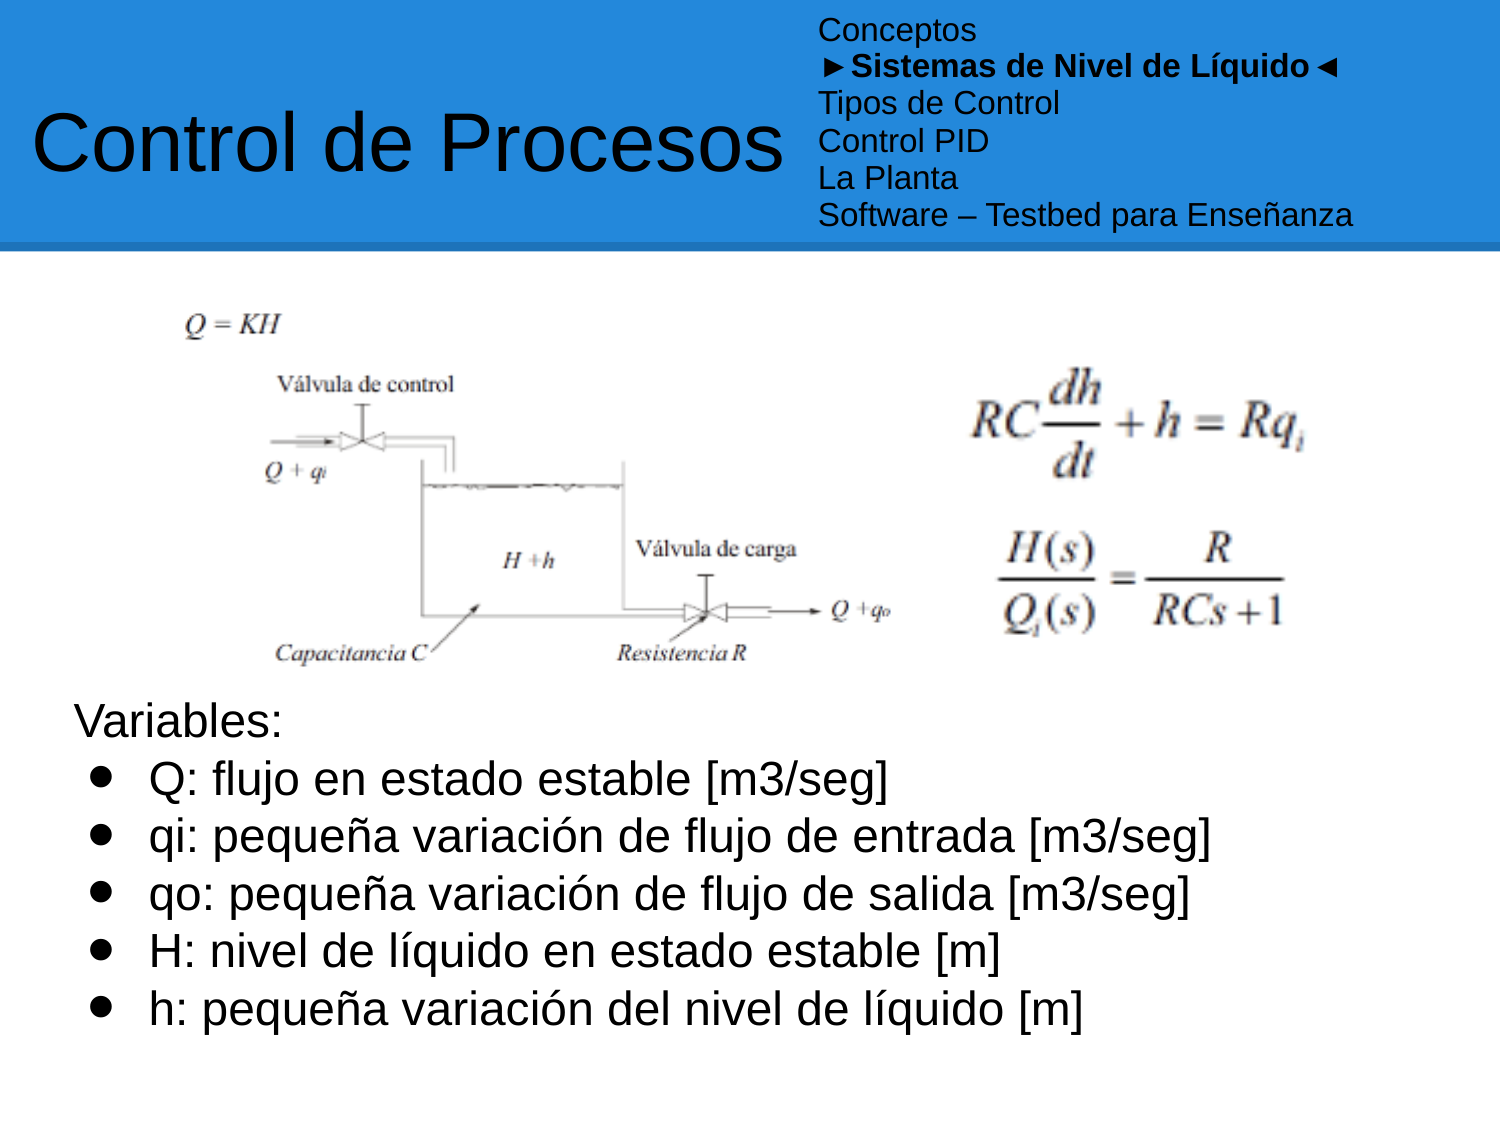

Conceptos
►Sistemas de Nivel de Líquido◄
Tipos de Control
Control PID
La Planta
Software – Testbed para Enseñanza
Control de Procesos
# Variables:
Q: flujo en estado estable [m3/seg]
qi: pequeña variación de flujo de entrada [m3/seg]
qo: pequeña variación de flujo de salida [m3/seg]
H: nivel de líquido en estado estable [m]
h: pequeña variación del nivel de líquido [m]